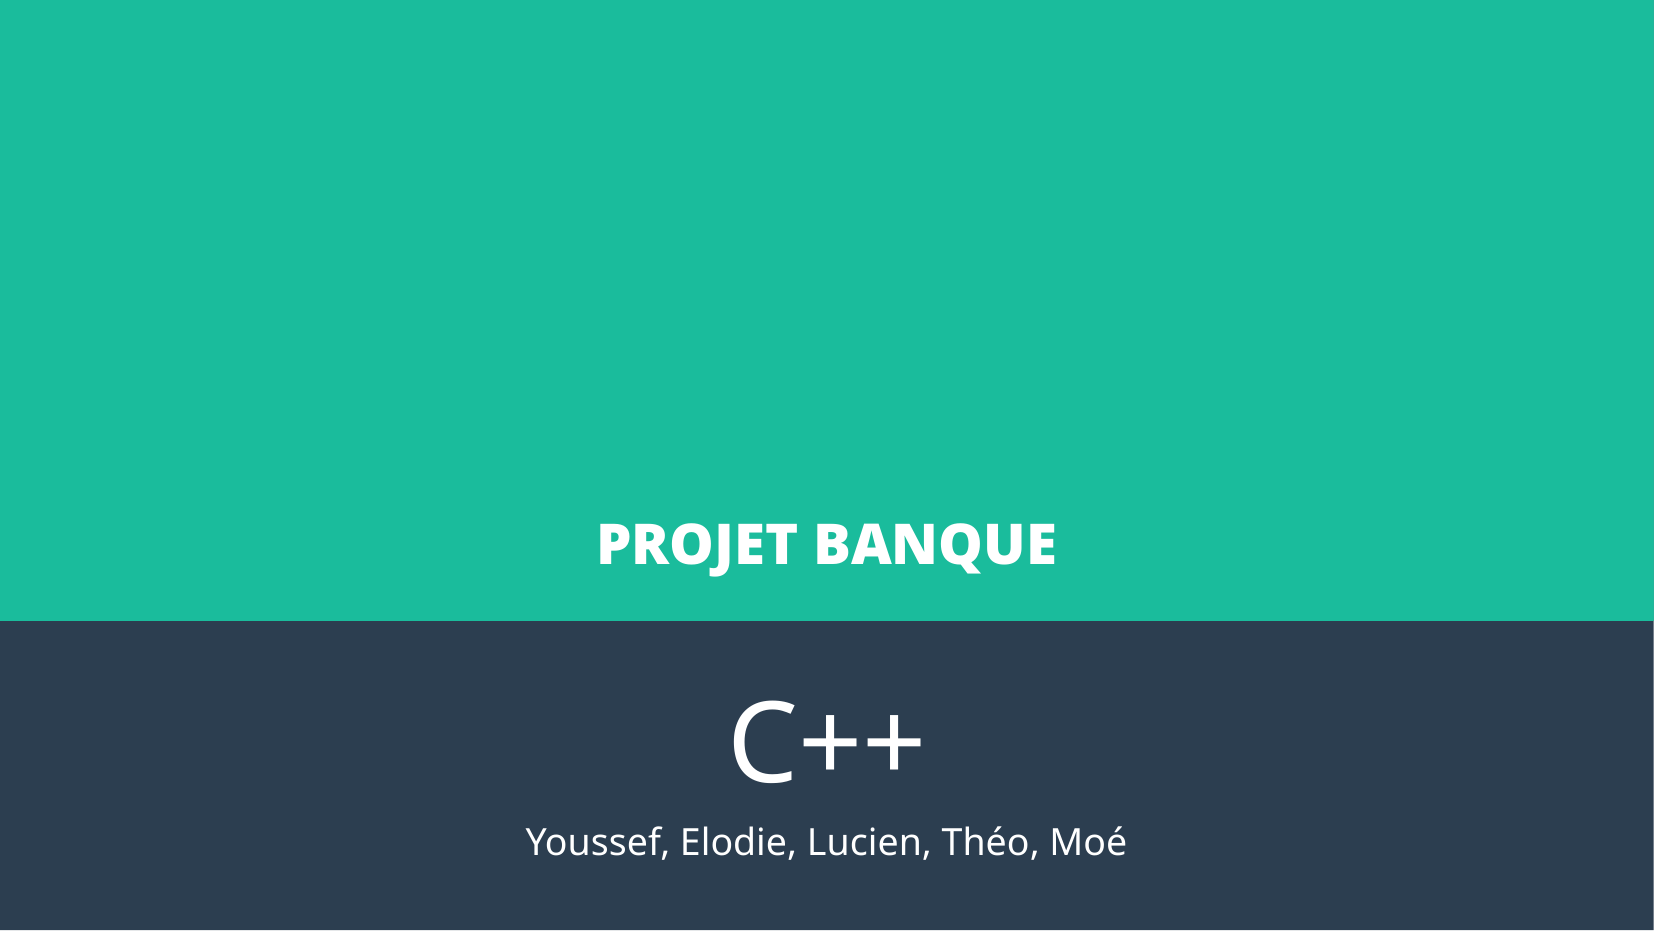

# PROJET BANQUE
C++
Youssef, Elodie, Lucien, Théo, Moé